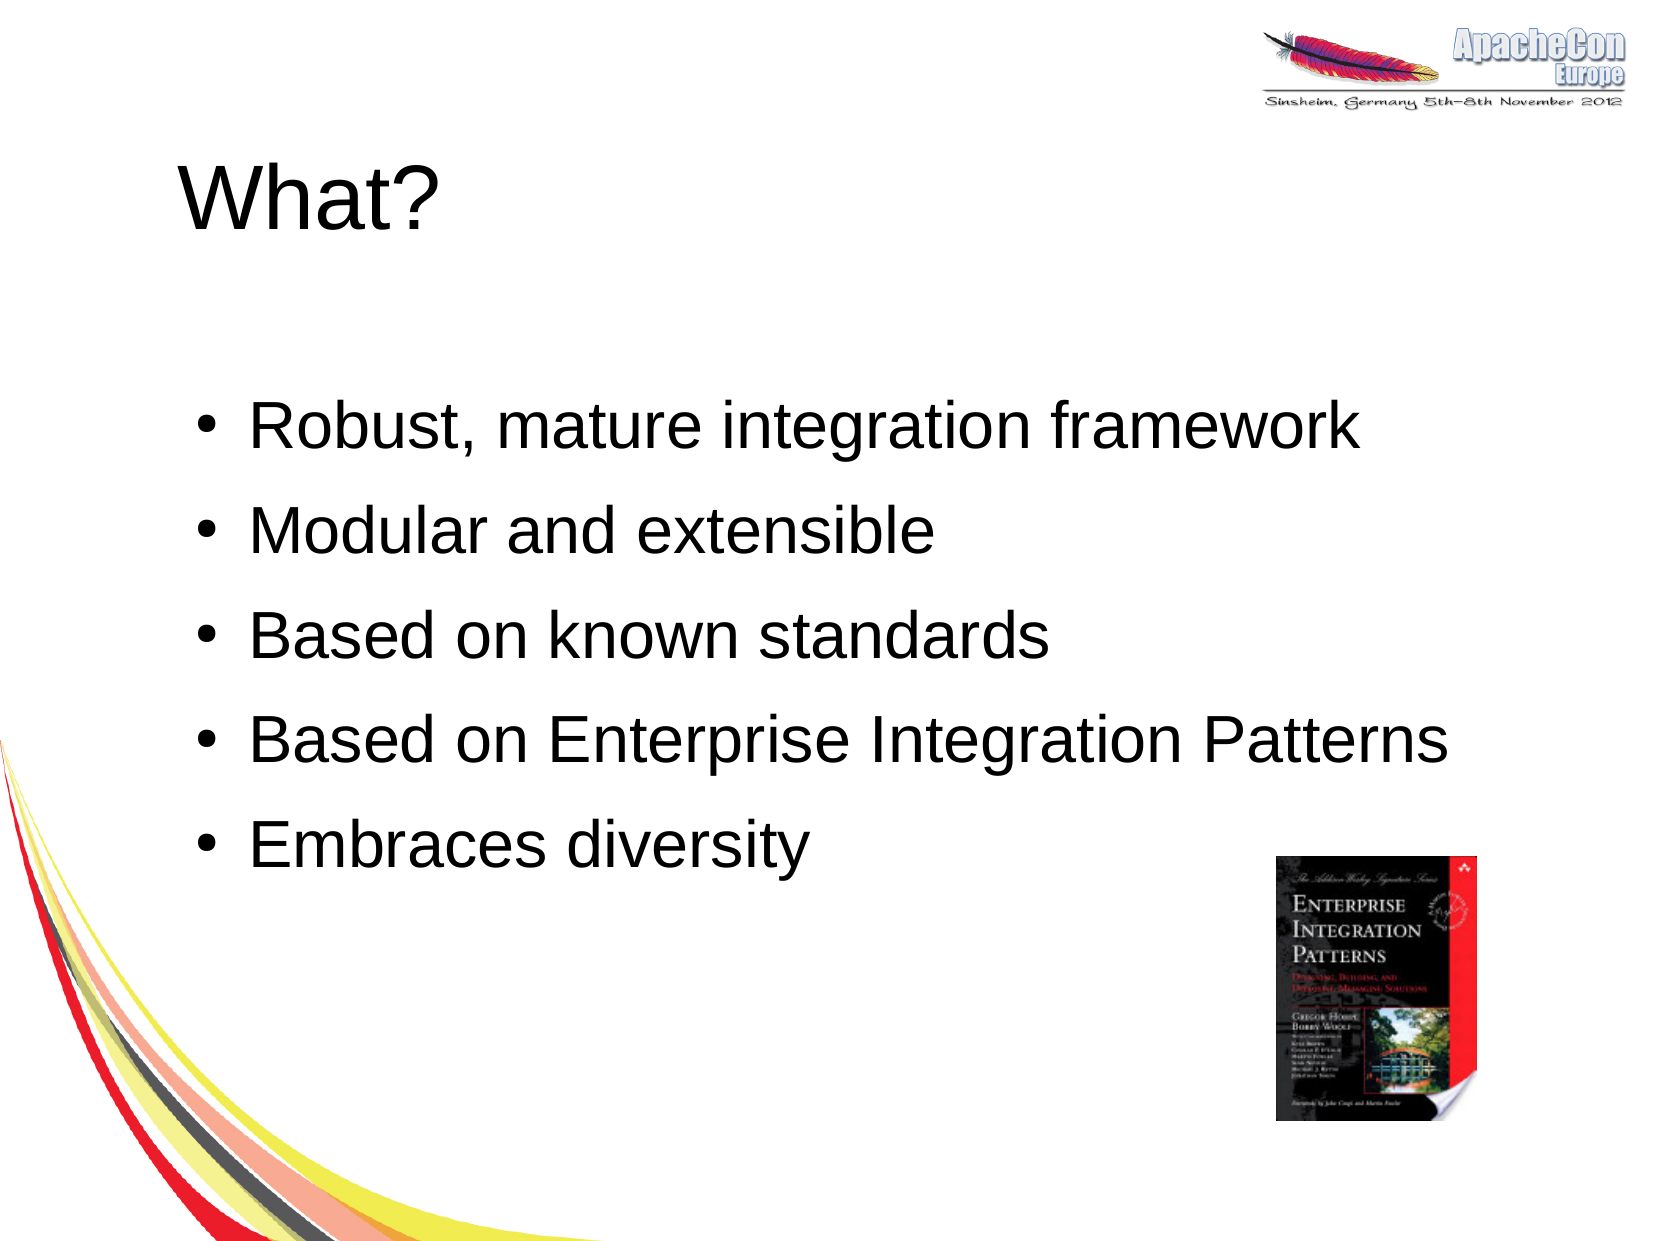

# What?
Robust, mature integration framework
Modular and extensible
Based on known standards
Based on Enterprise Integration Patterns
Embraces diversity